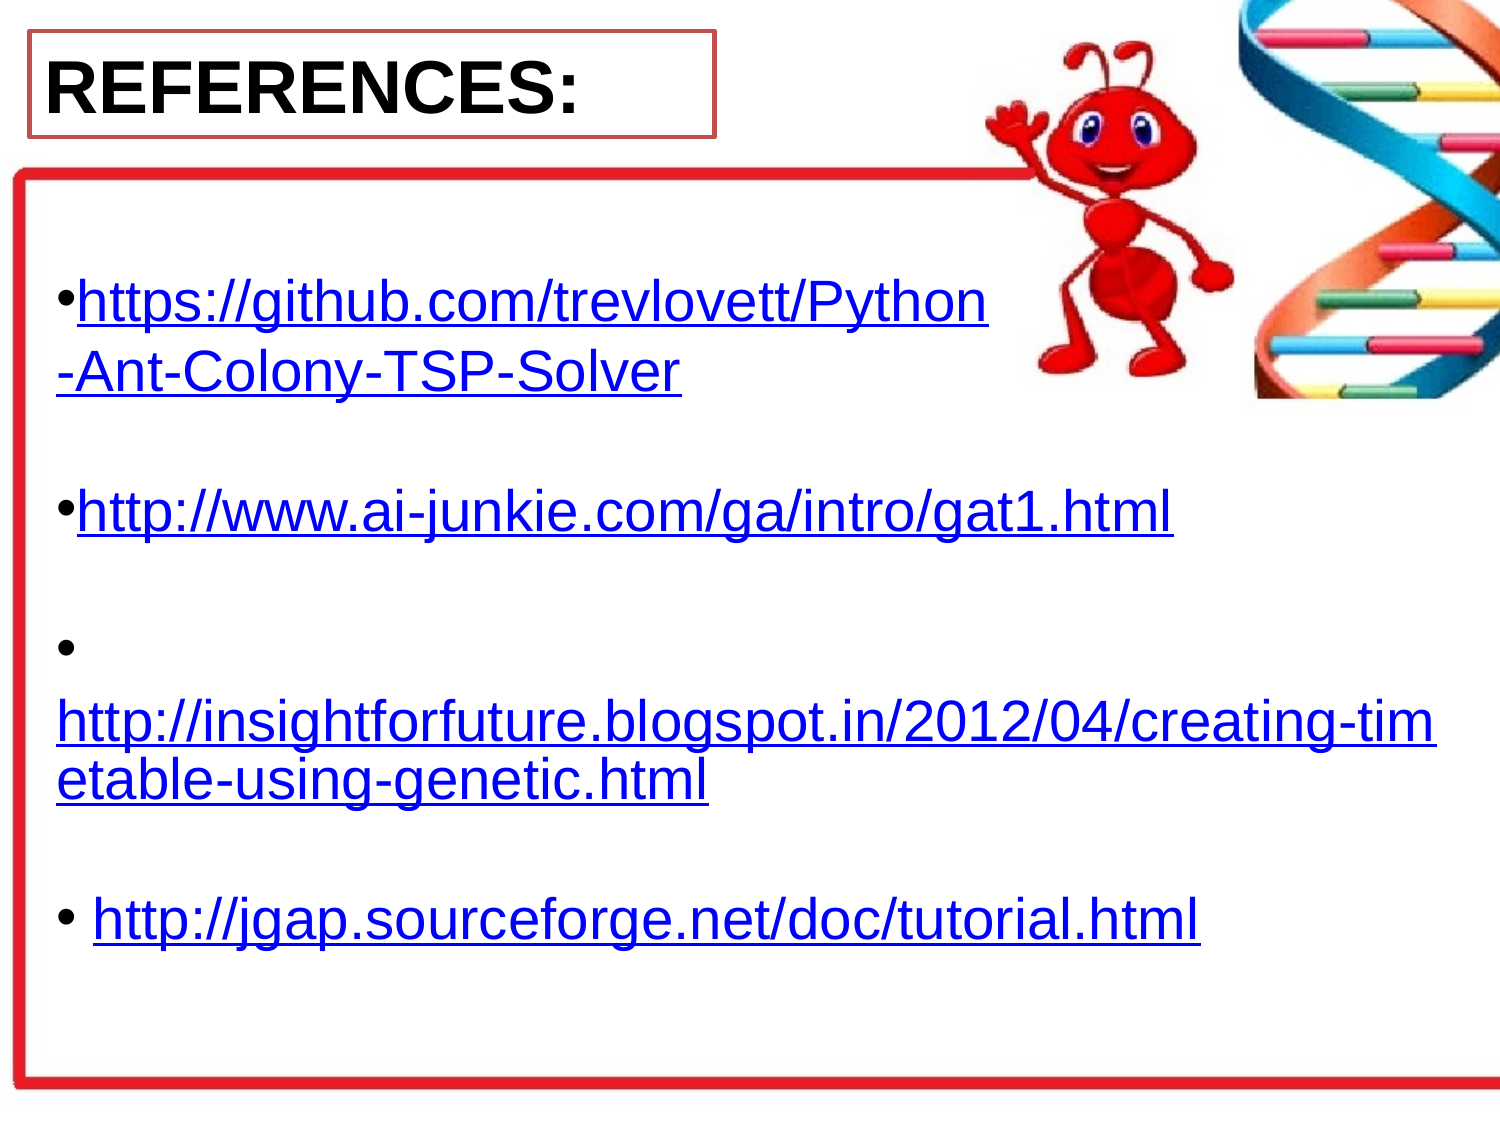

REFERENCES:
https://github.com/trevlovett/Python
-Ant-Colony-TSP-Solver
http://www.ai-junkie.com/ga/intro/gat1.html
 http://insightforfuture.blogspot.in/2012/04/creating-timetable-using-genetic.html
 http://jgap.sourceforge.net/doc/tutorial.html
#